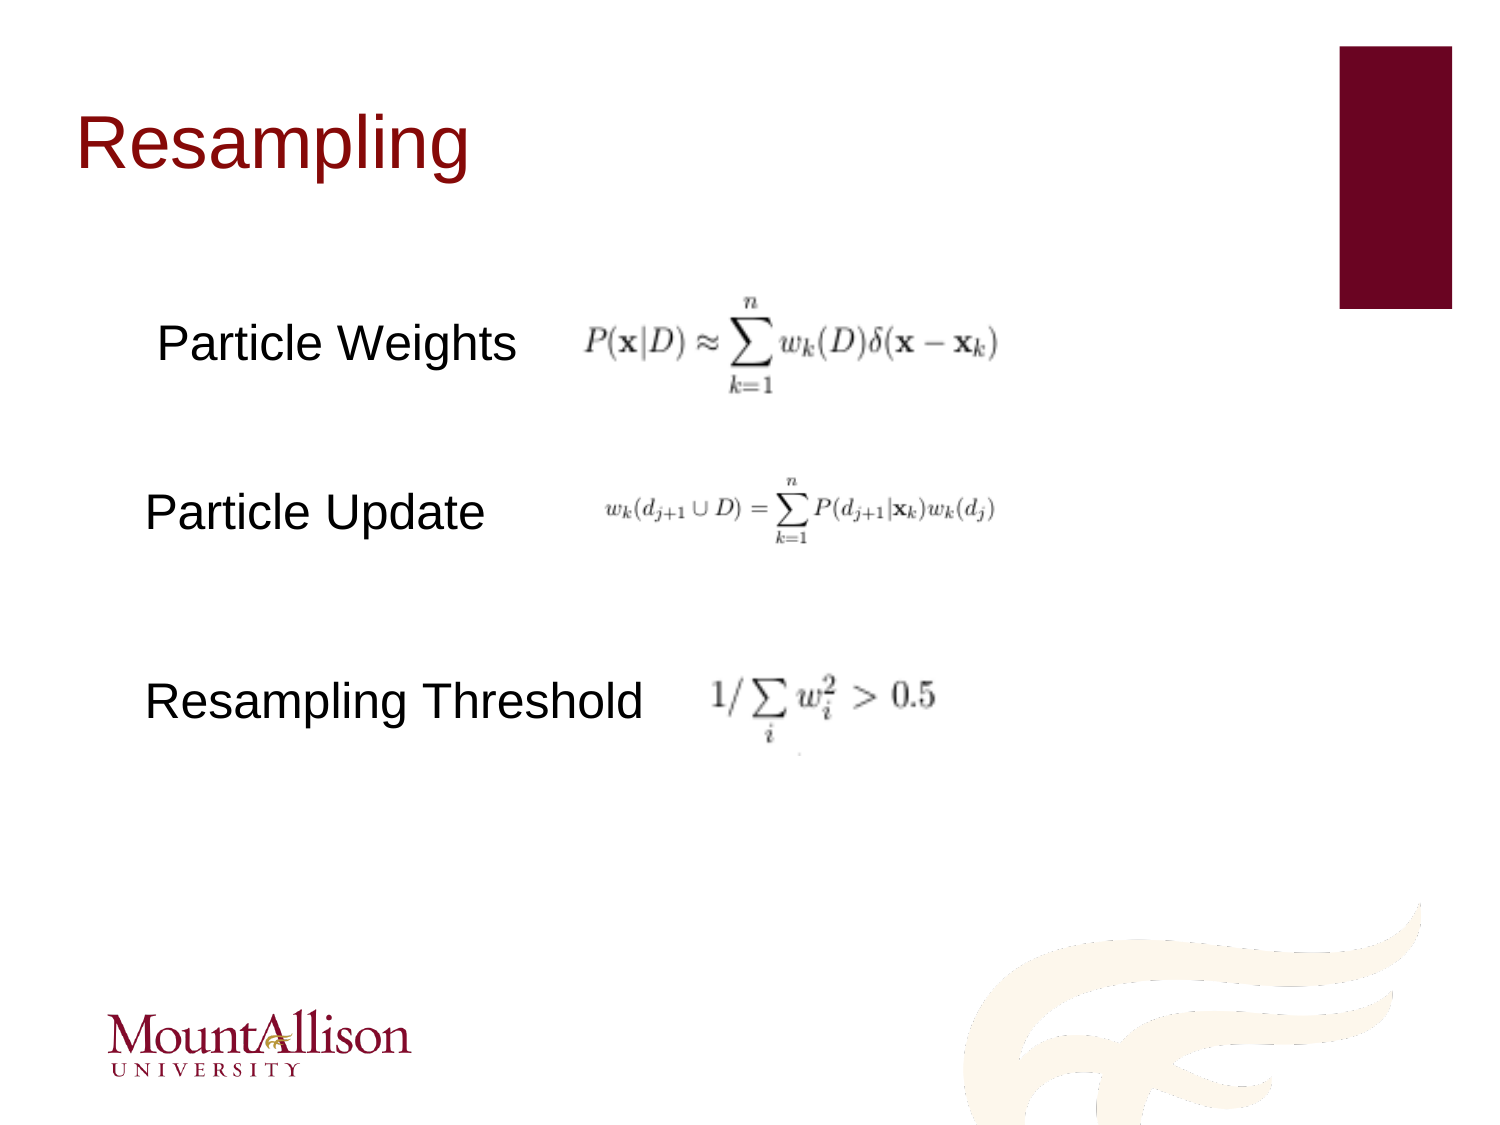

# Resampling
Particle Weights
Particle Update
Resampling Threshold